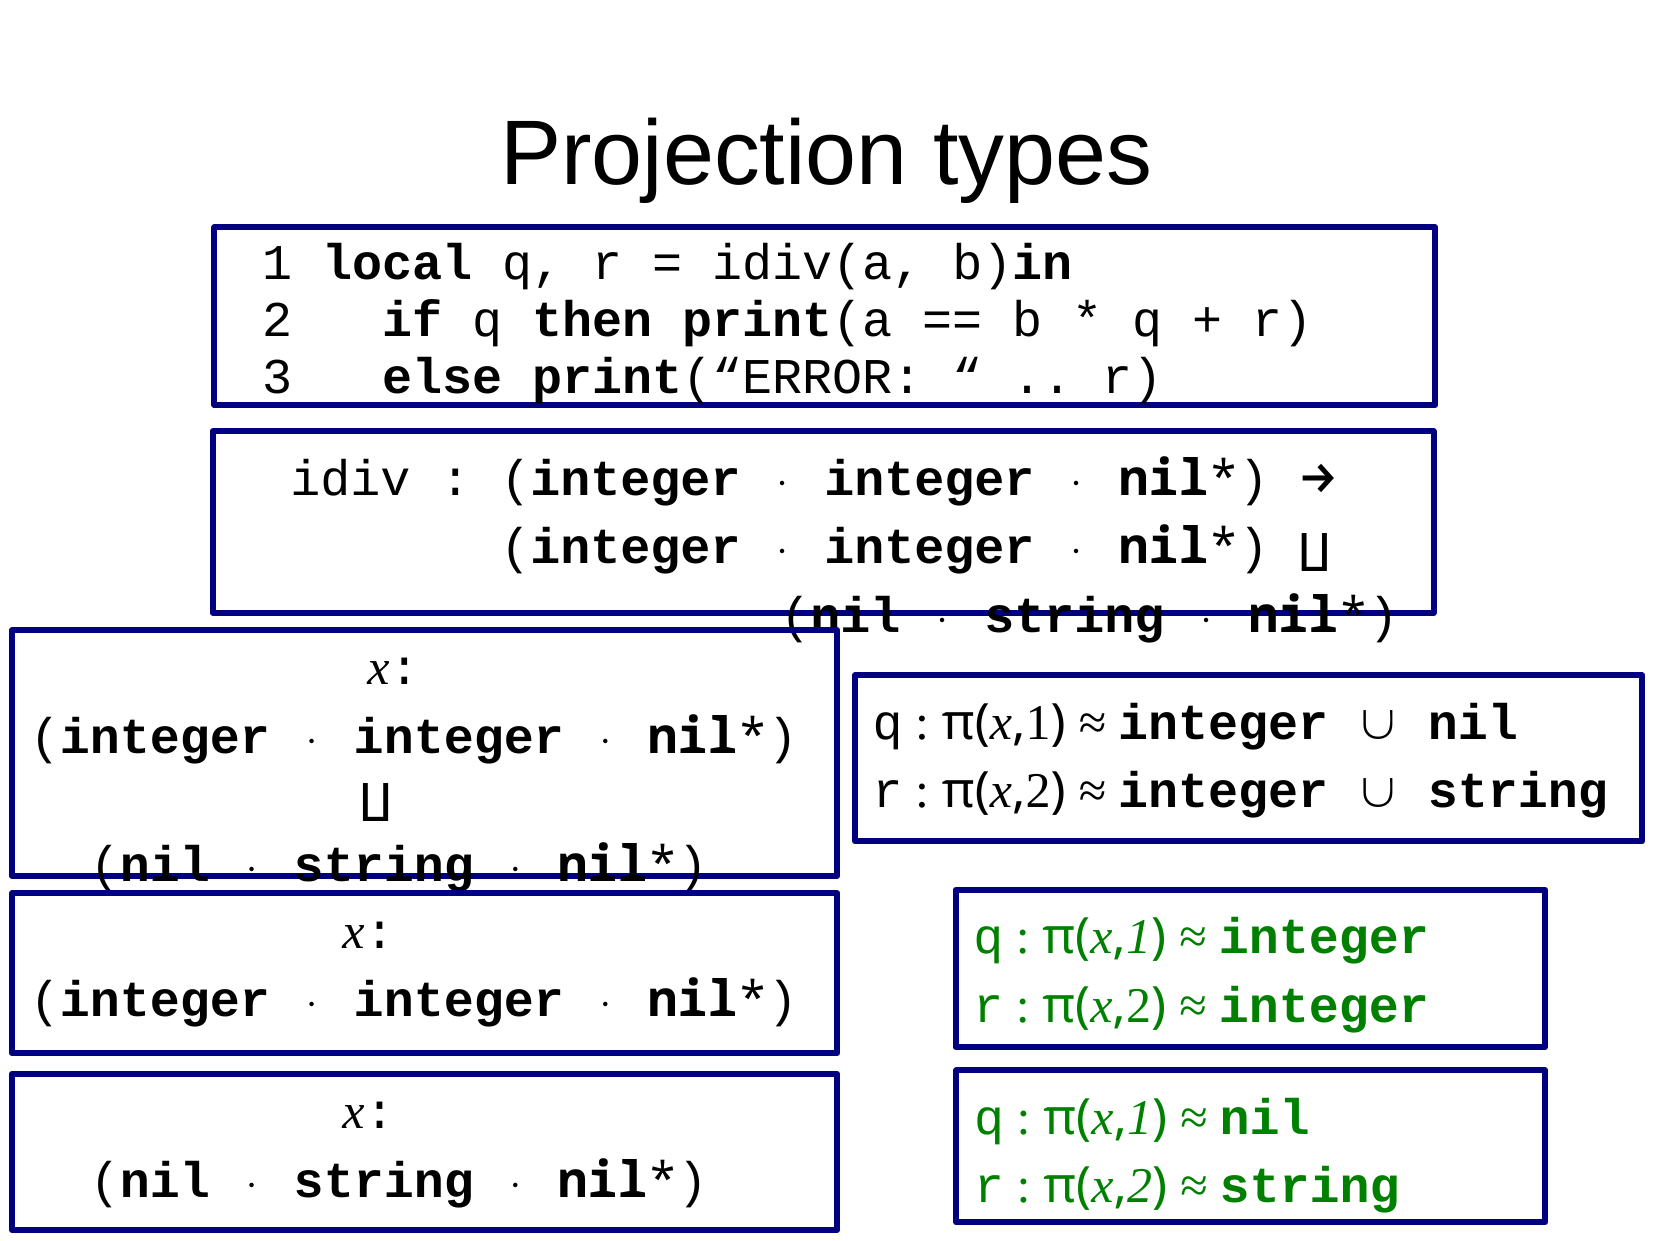

# Projection types
 1 local q, r = idiv(a, b)in
 2 if q then print(a == b * q + r)
 3 else print(“ERROR: “ .. r)
 idiv : (integer × integer × nil*) →
 (integer × integer × nil*) ∐
 (nil × string × nil*)
 x:
(integer × integer × nil*) ∐
 (nil × string × nil*)
q : π(x,1) ≈ integer ∪ nil
r : π(x,2) ≈ integer ∪ string
q : π(x,1) ≈ integer
r : π(x,2) ≈ integer
 x:
(integer × integer × nil*)
q : π(x,1) ≈ nil
r : π(x,2) ≈ string
 x:
 (nil × string × nil*)